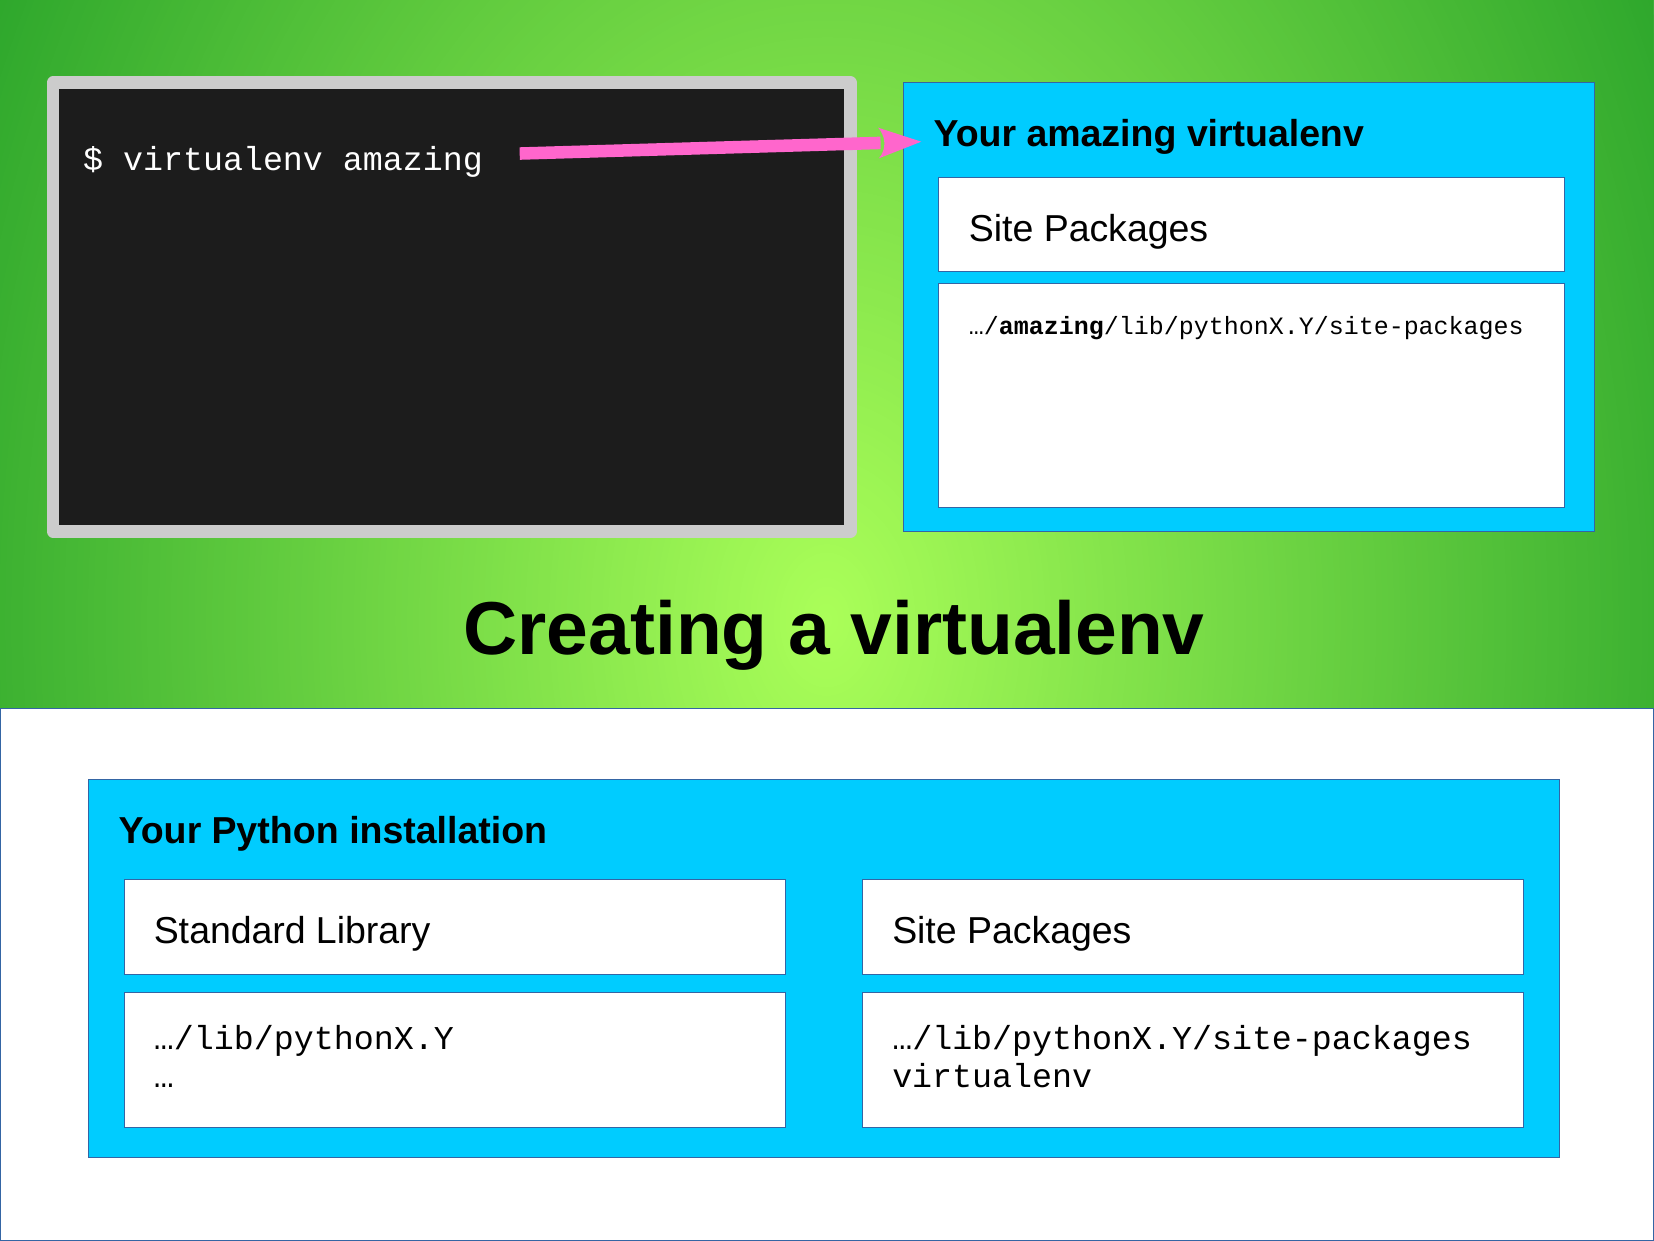

$ virtualenv amazing
Your amazing virtualenv
Site Packages
…/amazing/lib/pythonX.Y/site-packages
Creating a virtualenv
Your Python installation
Standard Library
Site Packages
…/lib/pythonX.Y
…
…/lib/pythonX.Y/site-packages
virtualenv